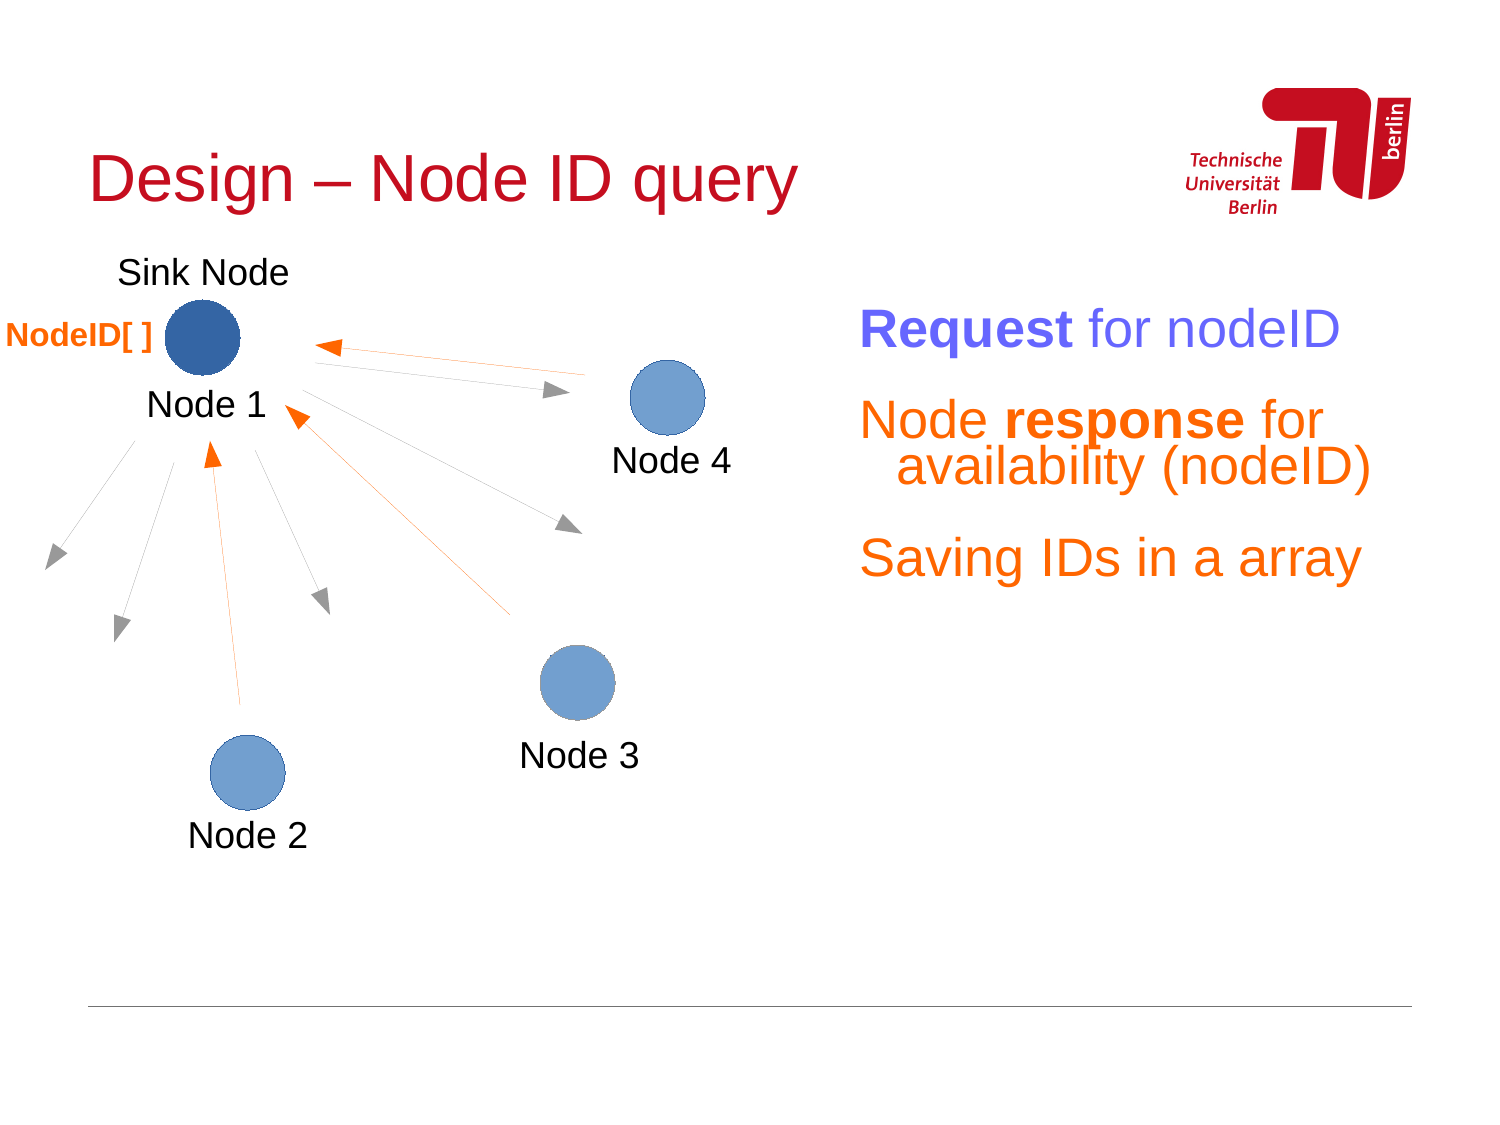

# Design – Node ID query
Sink Node
NodeID[ ]
Request for nodeID
Node response for availability (nodeID)
Saving IDs in a array
Node 1
Node 4
Node 3
Node 2